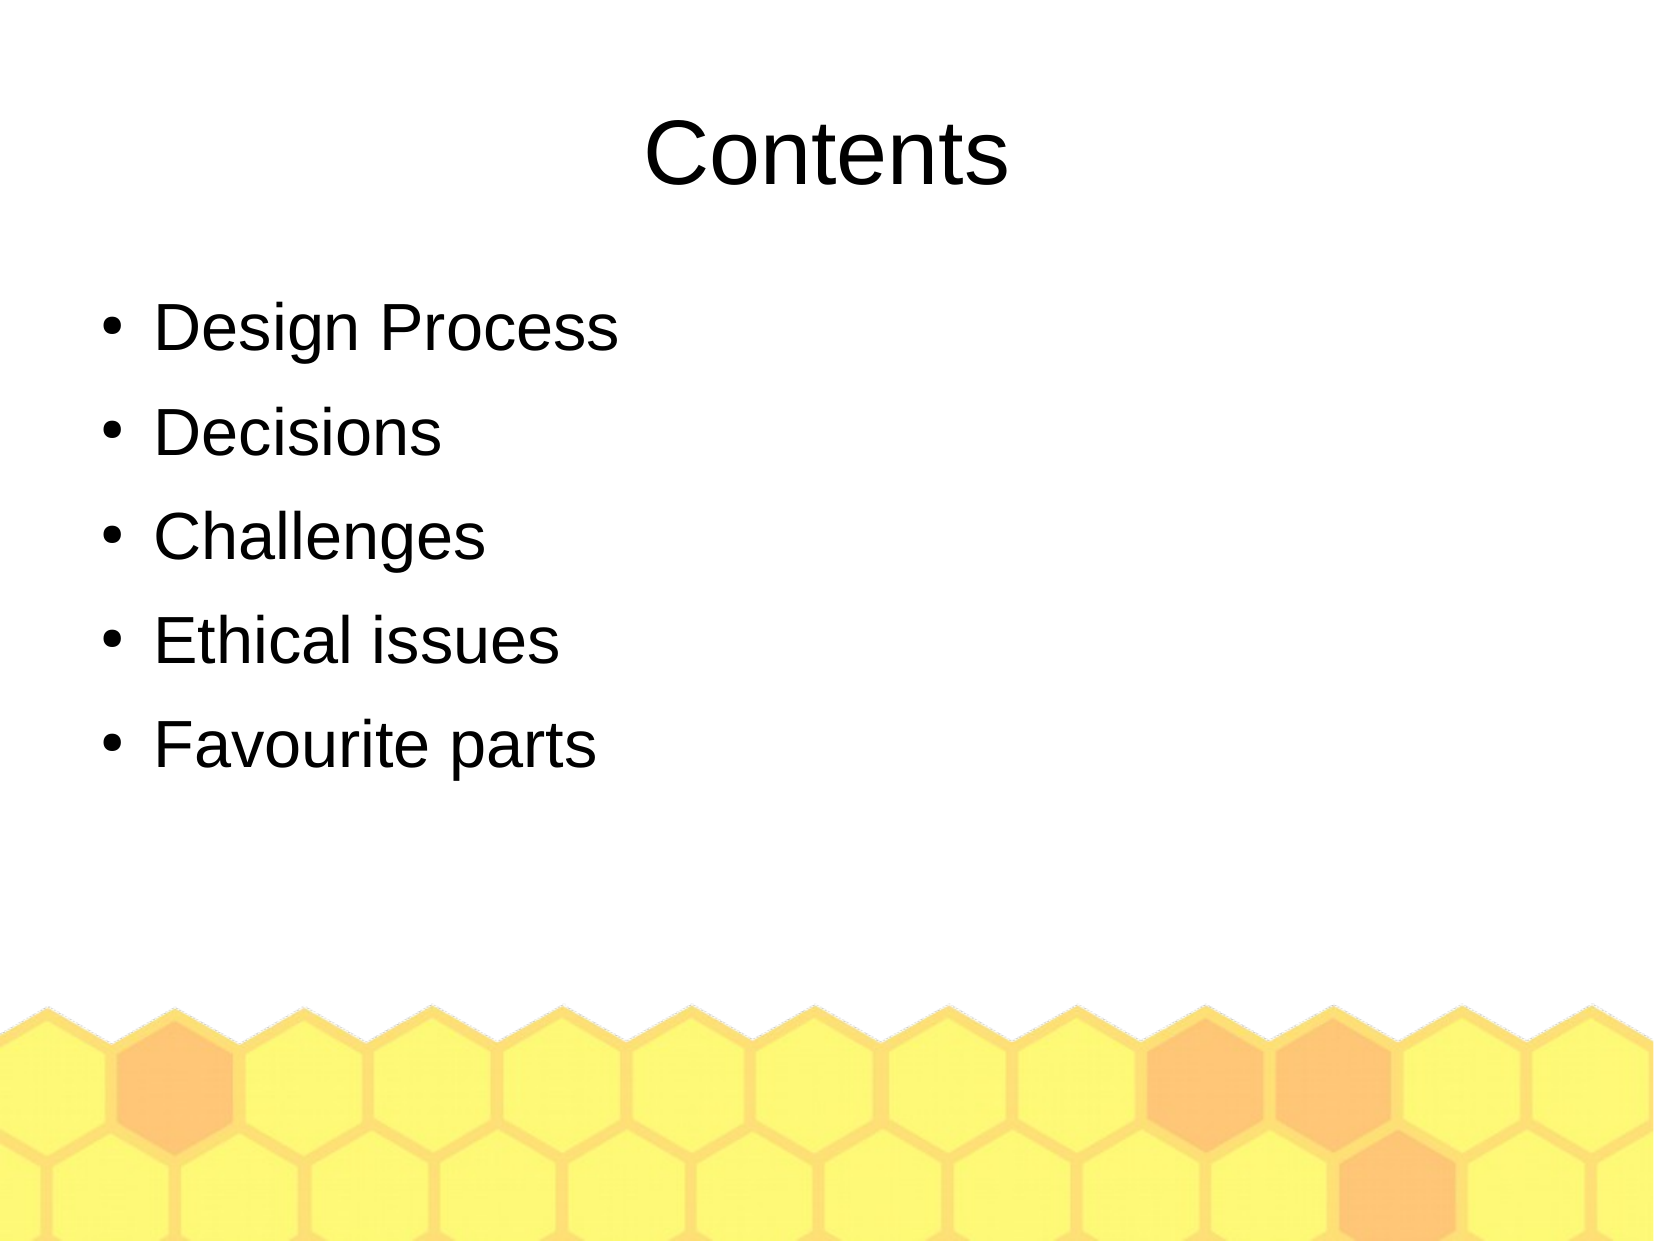

# Contents
Design Process
Decisions
Challenges
Ethical issues
Favourite parts